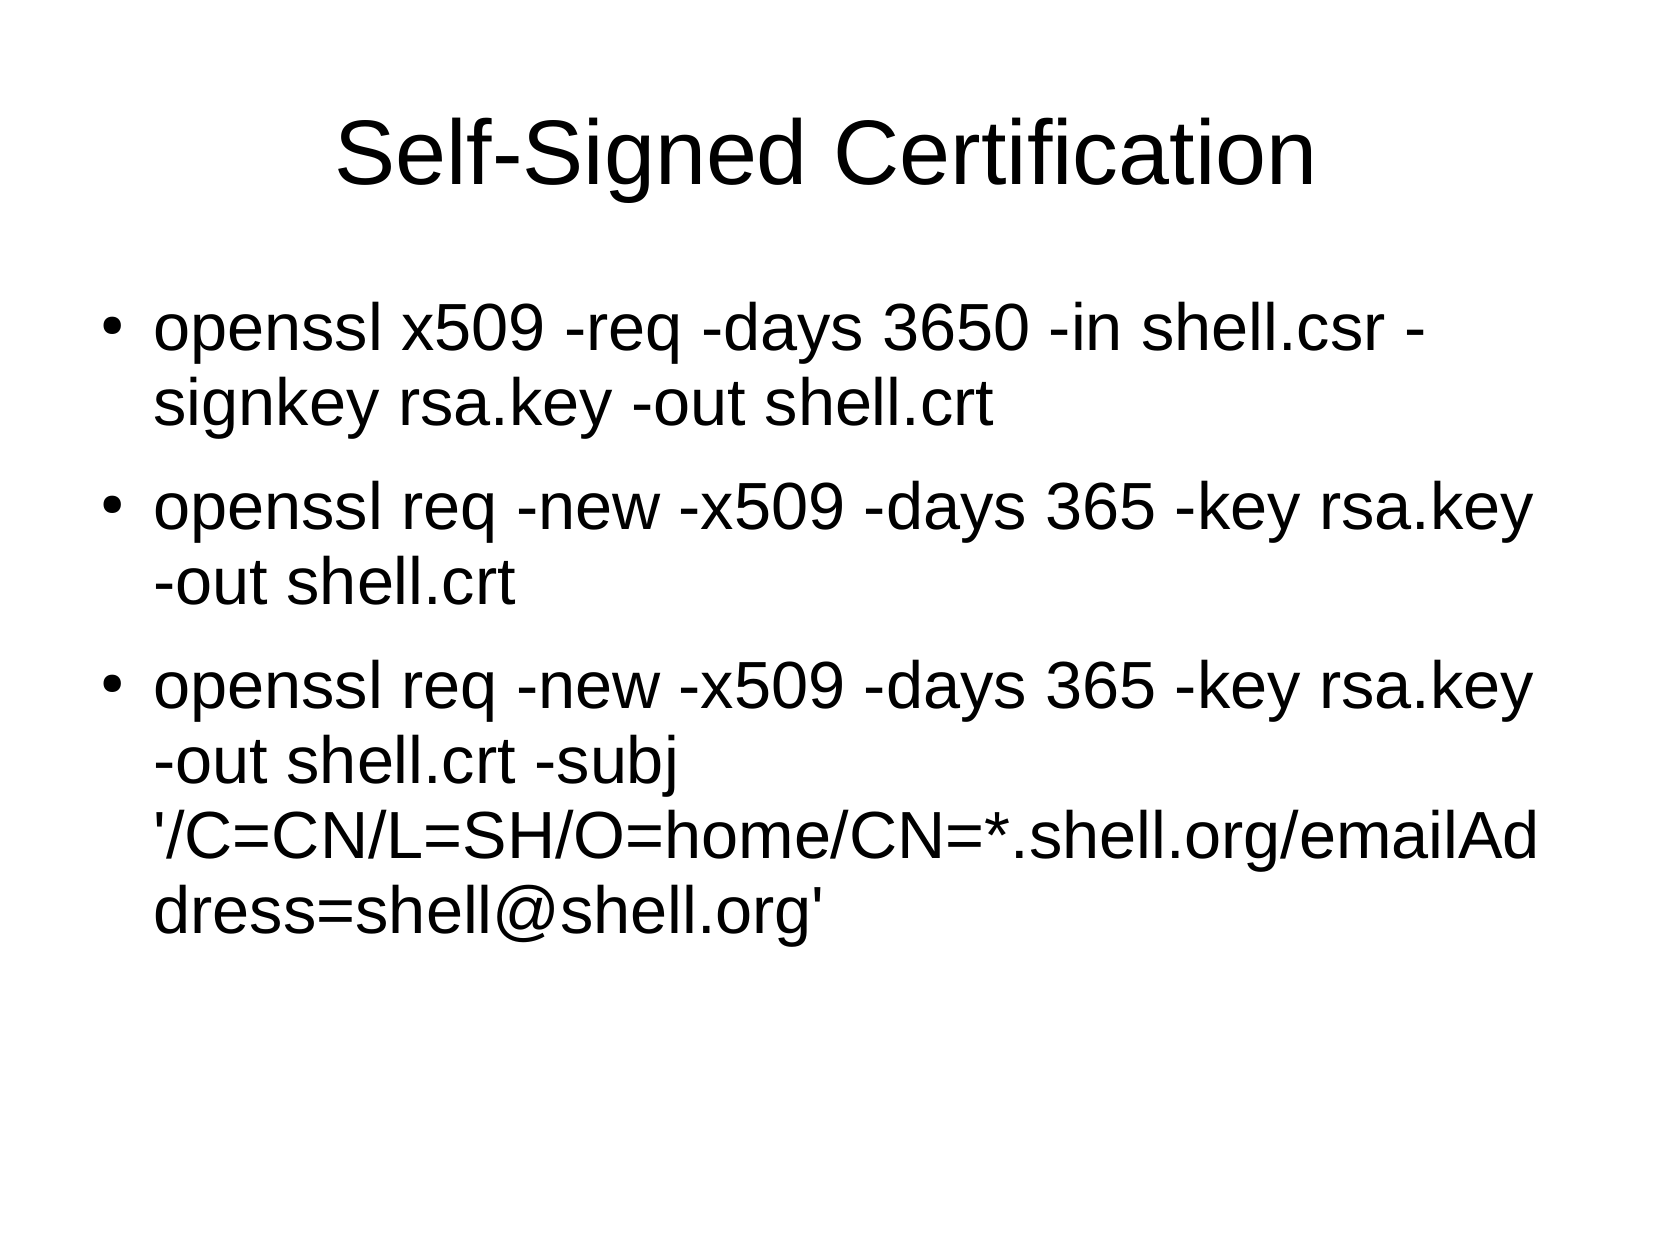

# Self-Signed Certification
openssl x509 -req -days 3650 -in shell.csr -signkey rsa.key -out shell.crt
openssl req -new -x509 -days 365 -key rsa.key -out shell.crt
openssl req -new -x509 -days 365 -key rsa.key -out shell.crt -subj '/C=CN/L=SH/O=home/CN=*.shell.org/emailAddress=shell@shell.org'